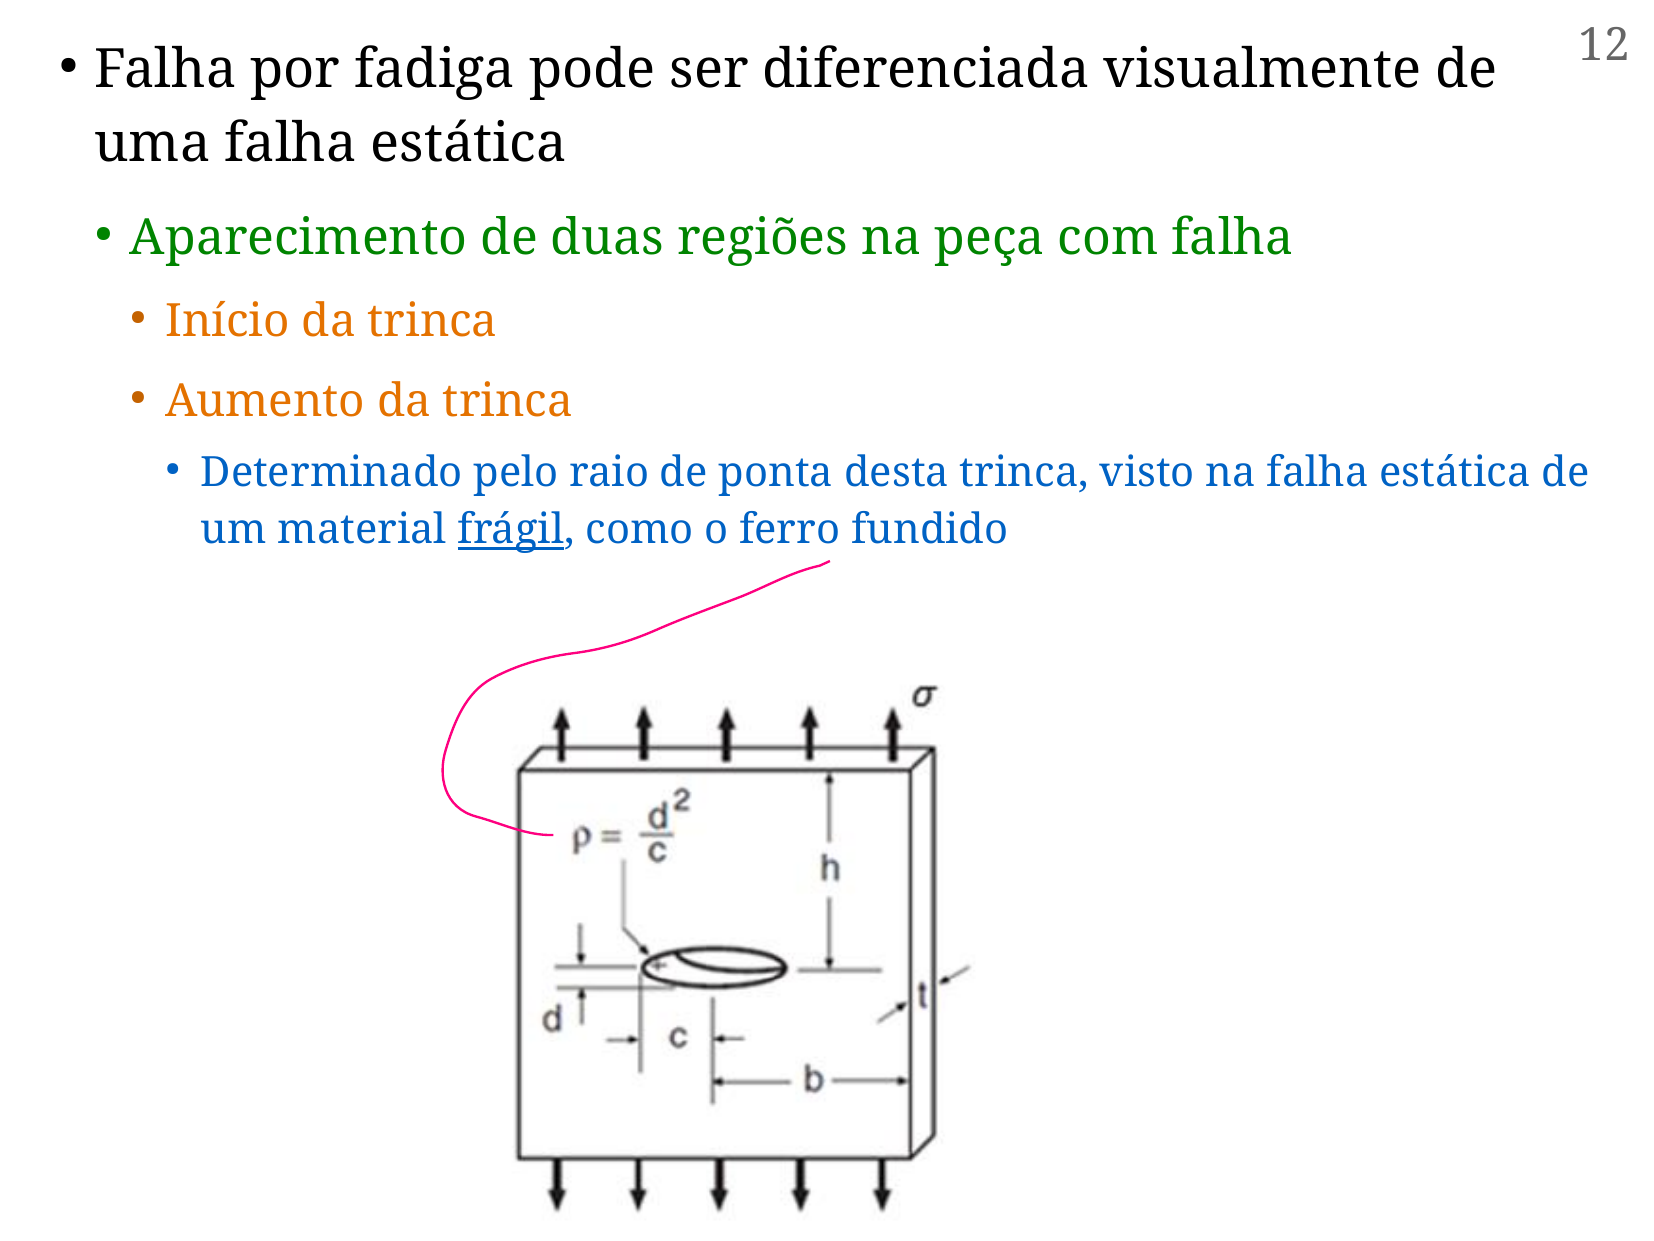

12
Falha por fadiga pode ser diferenciada visualmente de uma falha estática
Aparecimento de duas regiões na peça com falha
Início da trinca
Aumento da trinca
Determinado pelo raio de ponta desta trinca, visto na falha estática de um material frágil, como o ferro fundido
#